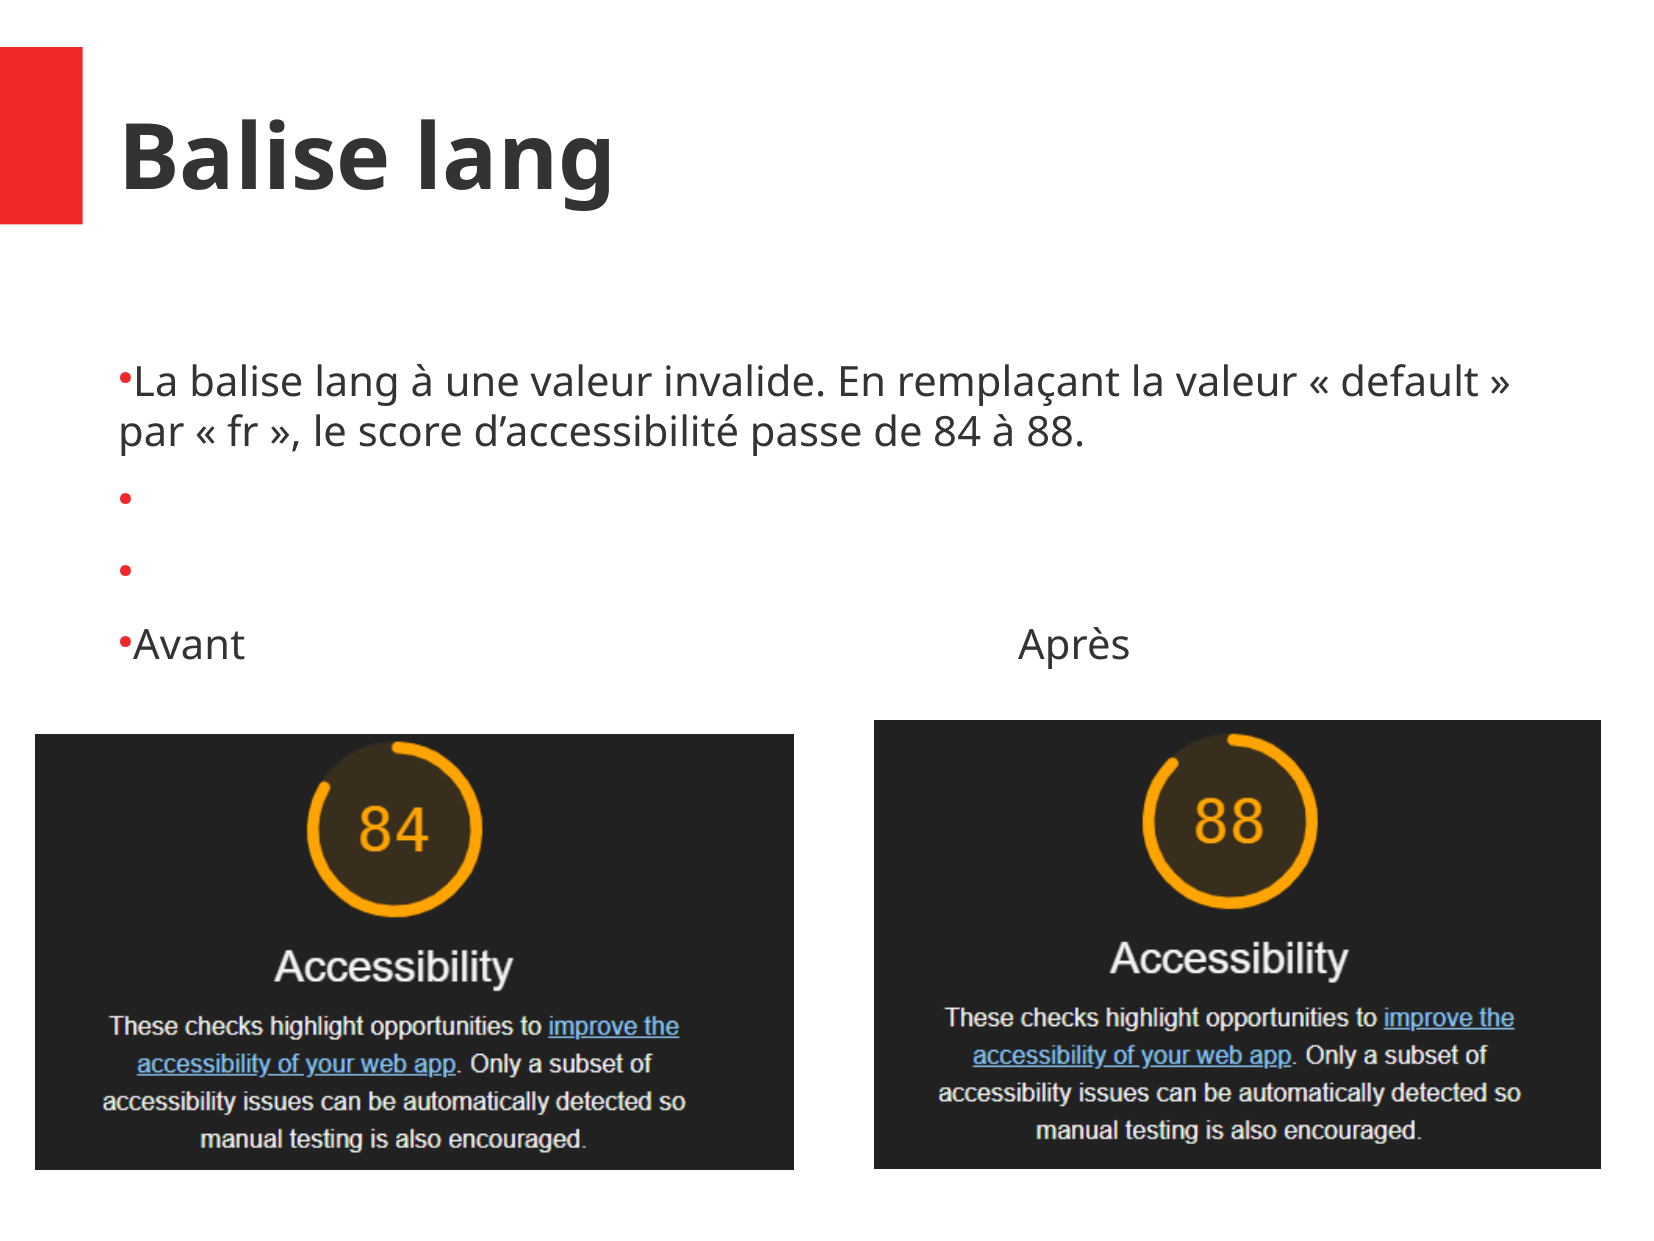

# Balise lang
La balise lang à une valeur invalide. En remplaçant la valeur « default » par « fr », le score d’accessibilité passe de 84 à 88.
Avant											Après